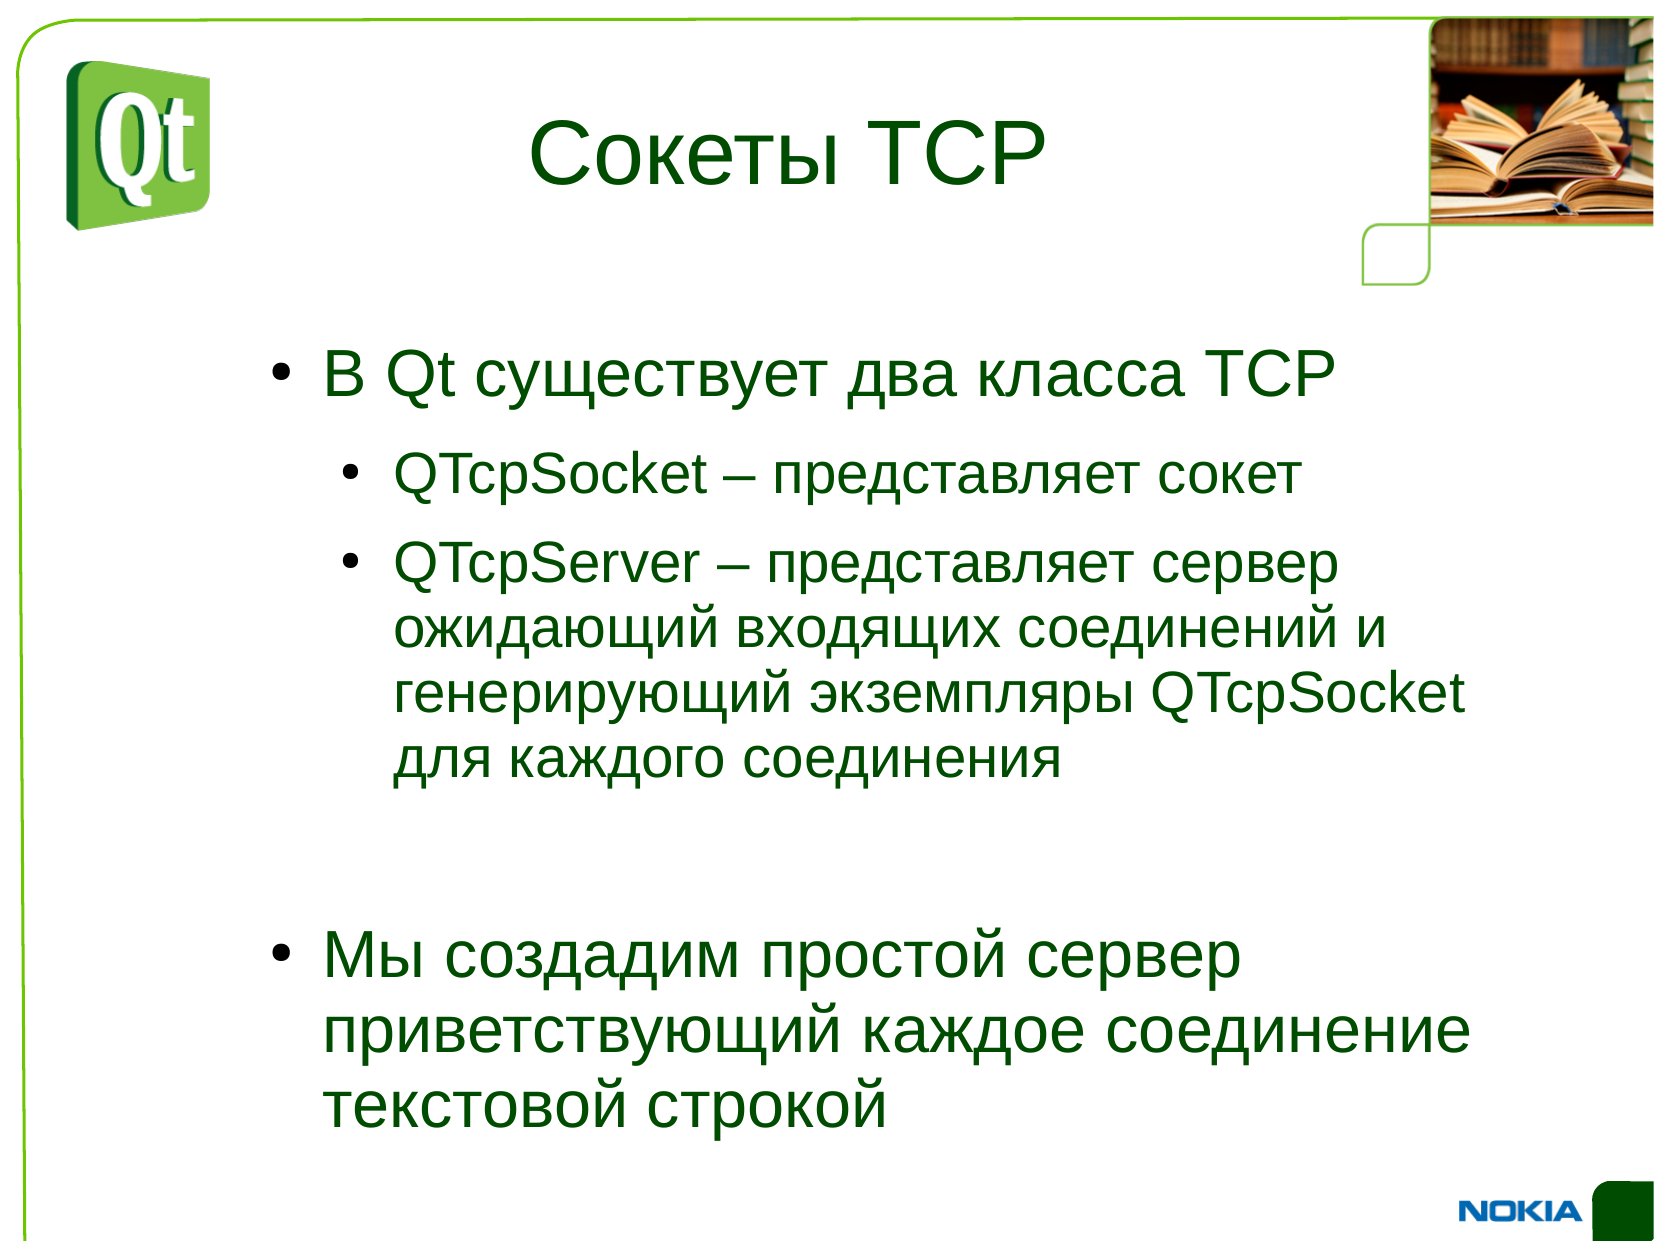

# Сокеты TCP
В Qt существует два класса TCP
QTcpSocket – представляет сокет
QTcpServer – представляет сервер ожидающий входящих соединений и генерирующий экземпляры QTcpSocket для каждого соединения
Мы создадим простой сервер приветствующий каждое соединение текстовой строкой